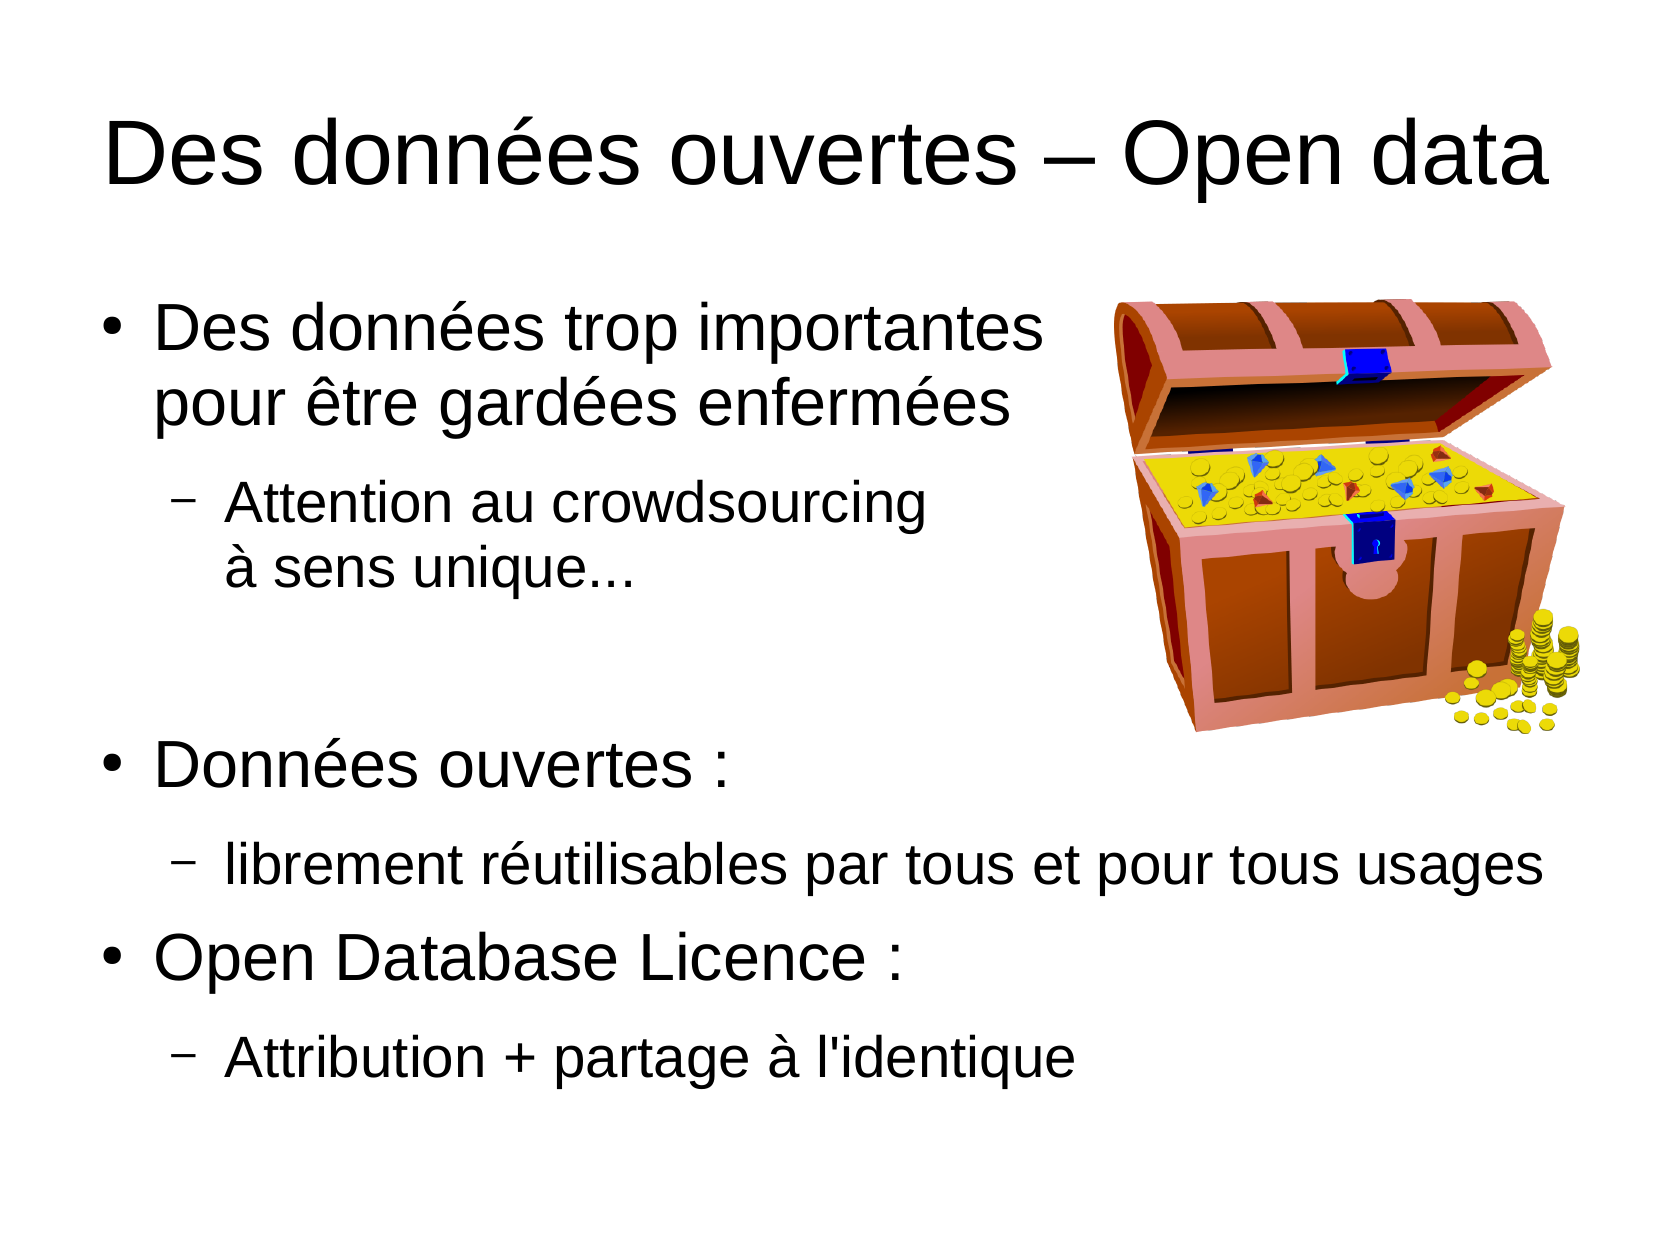

# Des données ouvertes – Open data
Des données trop importantes
pour être gardées enfermées
Attention au crowdsourcing
à sens unique...
Données ouvertes :
librement réutilisables par tous et pour tous usages
Open Database Licence :
Attribution + partage à l'identique